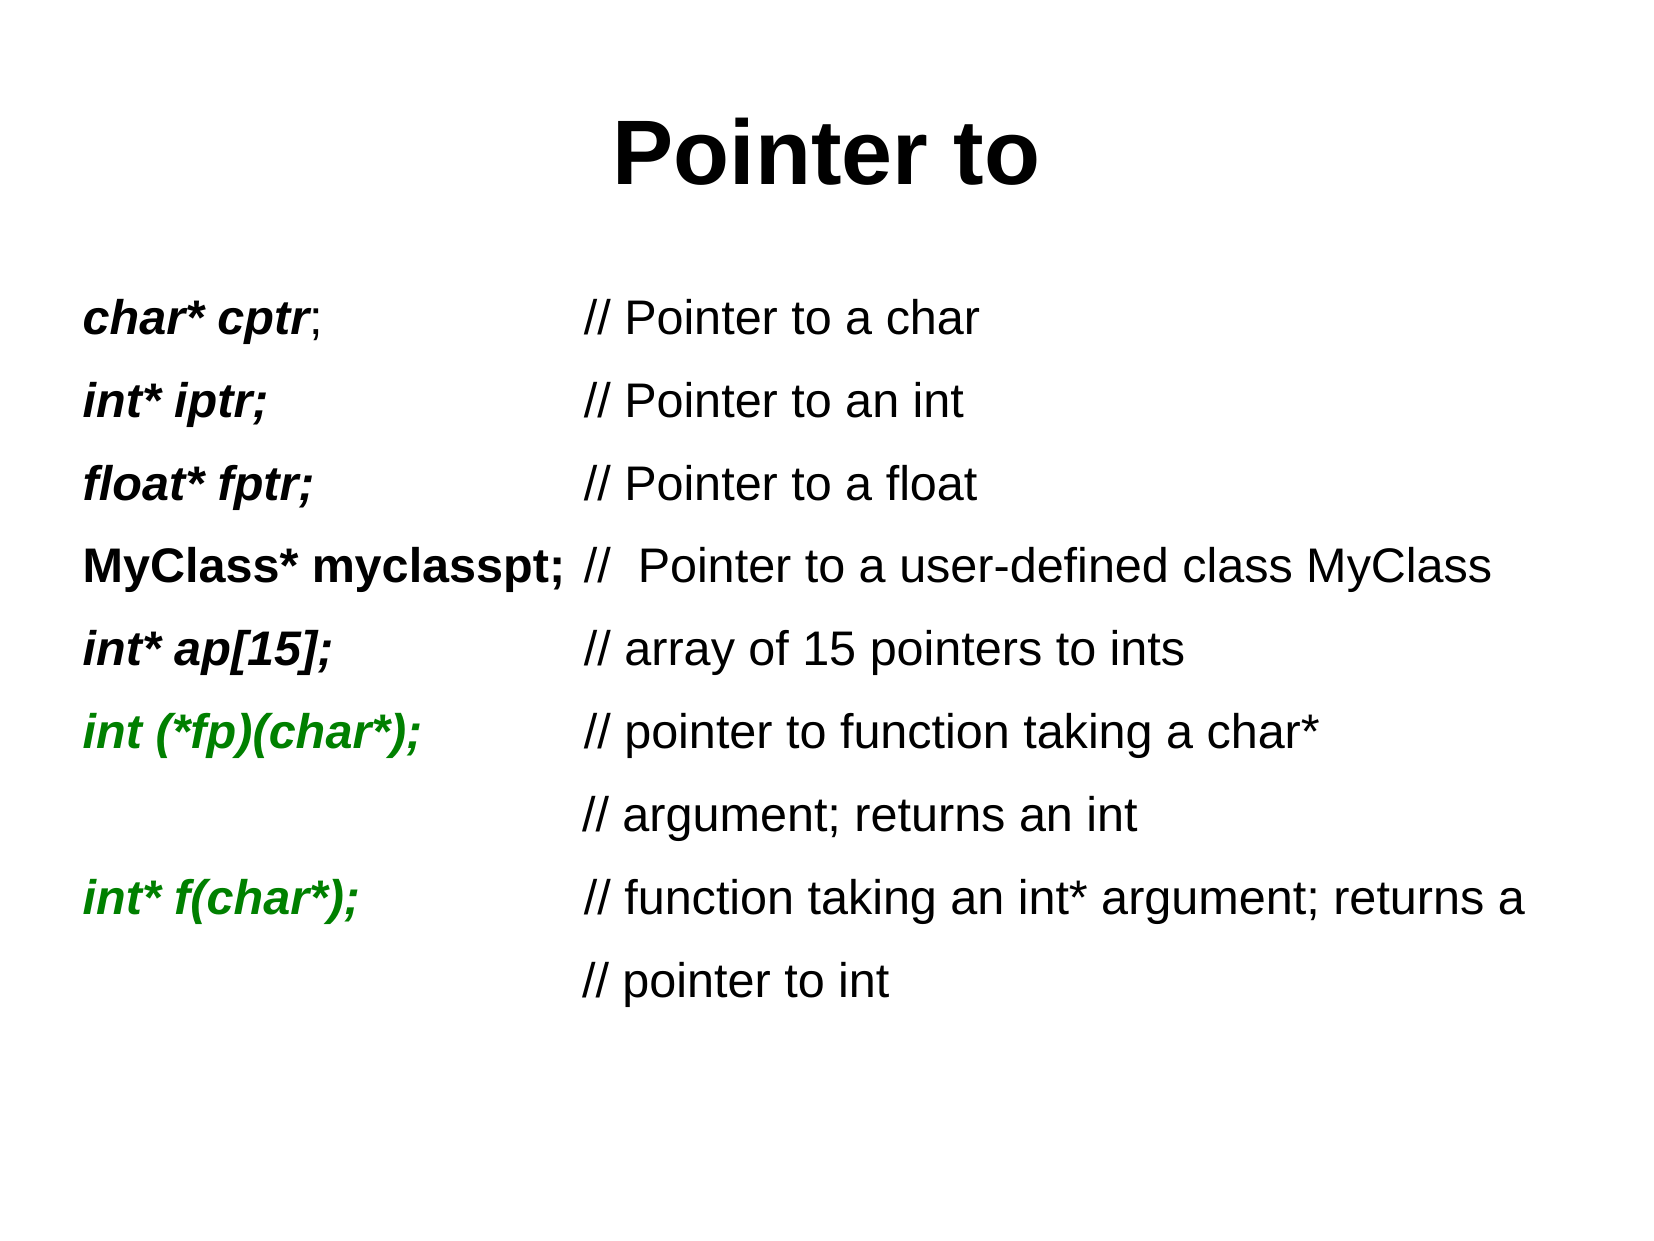

# Pointer to
char* cptr; 		// Pointer to a char
int* iptr; 		// Pointer to an int
float* fptr; 		// Pointer to a float
MyClass* myclasspt;	// Pointer to a user-defined class MyClass
int* ap[15]; 		// array of 15 pointers to ints
int (*fp)(char*); 		// pointer to function taking a char*
 // argument; returns an int
int* f(char*); 		// function taking an int* argument; returns a
 // pointer to int